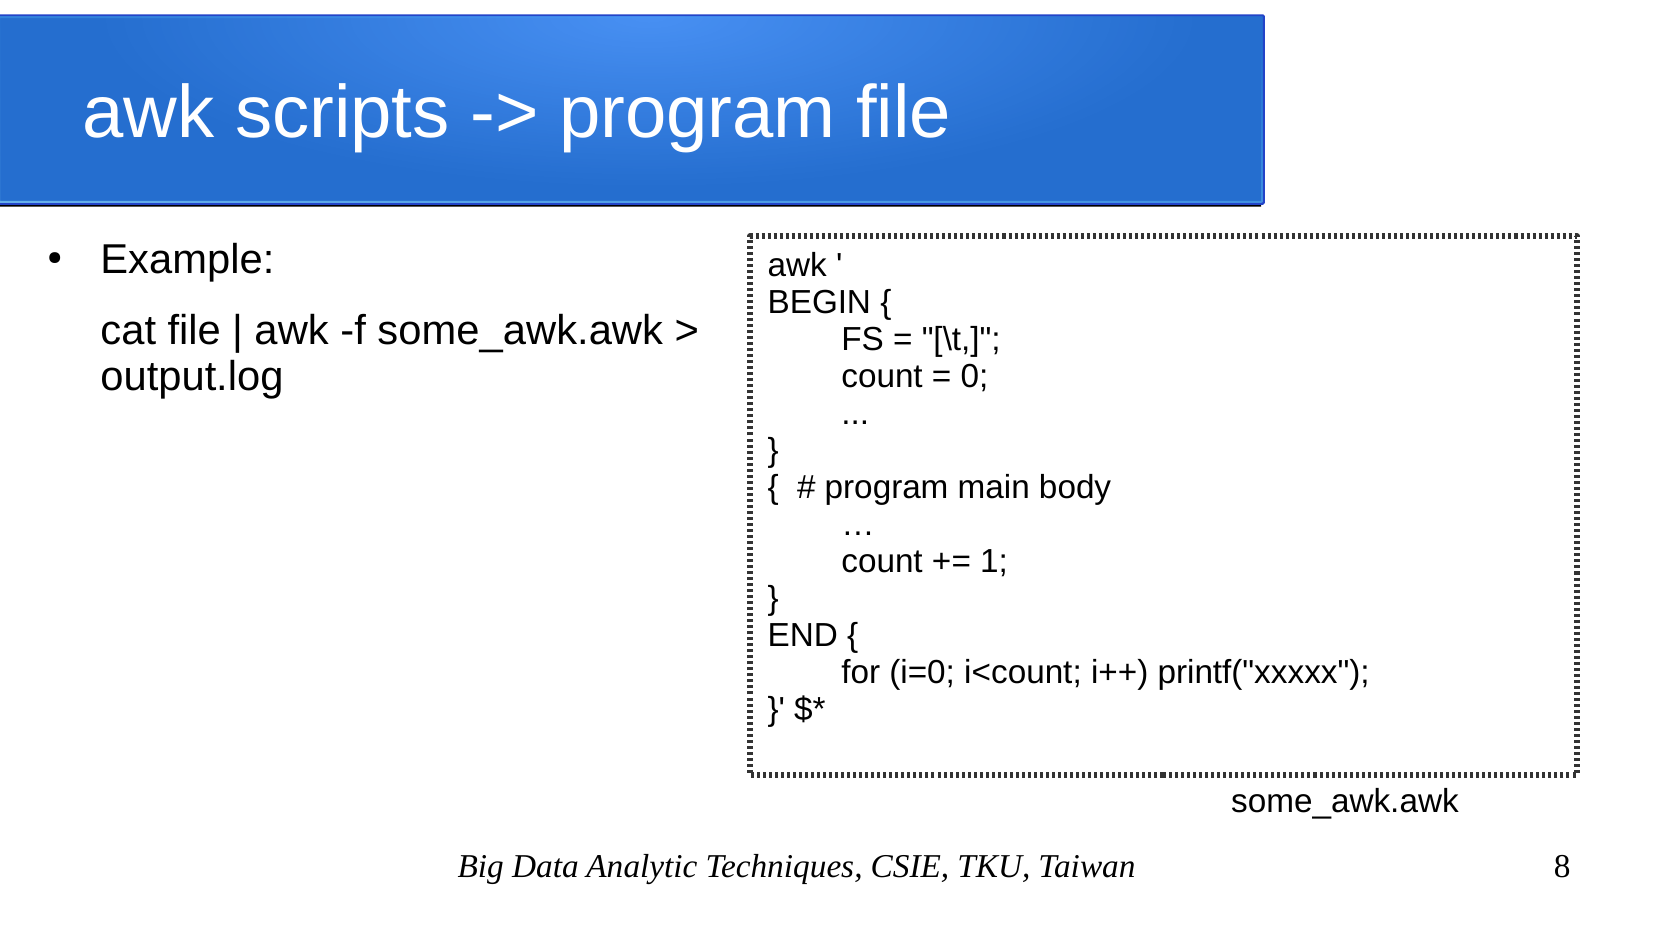

# awk scripts -> program file
Example:
cat file | awk -f some_awk.awk > output.log
awk '
BEGIN {
	FS = "[\t,]";
	count = 0;
	...
}
{ # program main body
	…
	count += 1;
}
END {
	for (i=0; i<count; i++) printf("xxxxx");
}' $*
some_awk.awk
Big Data Analytic Techniques, CSIE, TKU, Taiwan
8